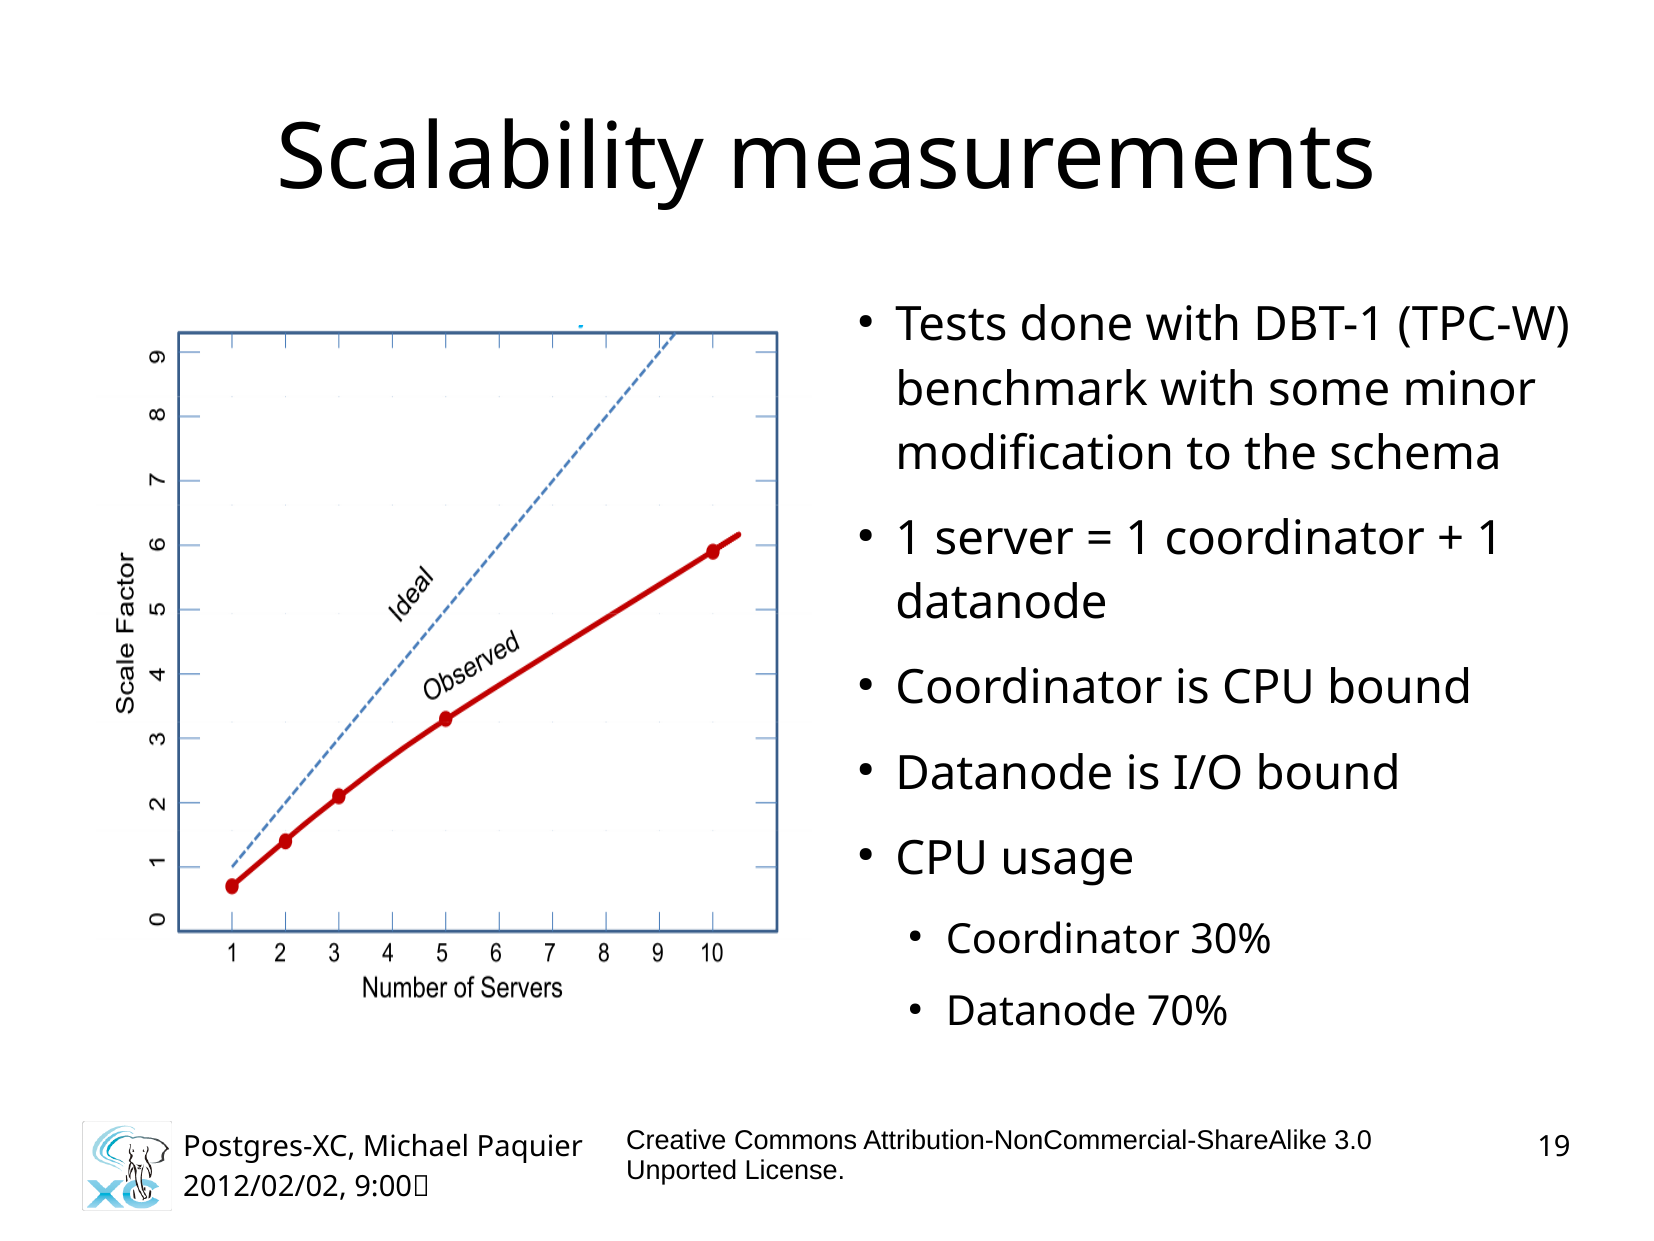

# Scalability measurements
Tests done with DBT-1 (TPC-W) benchmark with some minor modification to the schema
1 server = 1 coordinator + 1 datanode
Coordinator is CPU bound
Datanode is I/O bound
CPU usage
Coordinator 30%
Datanode 70%
19